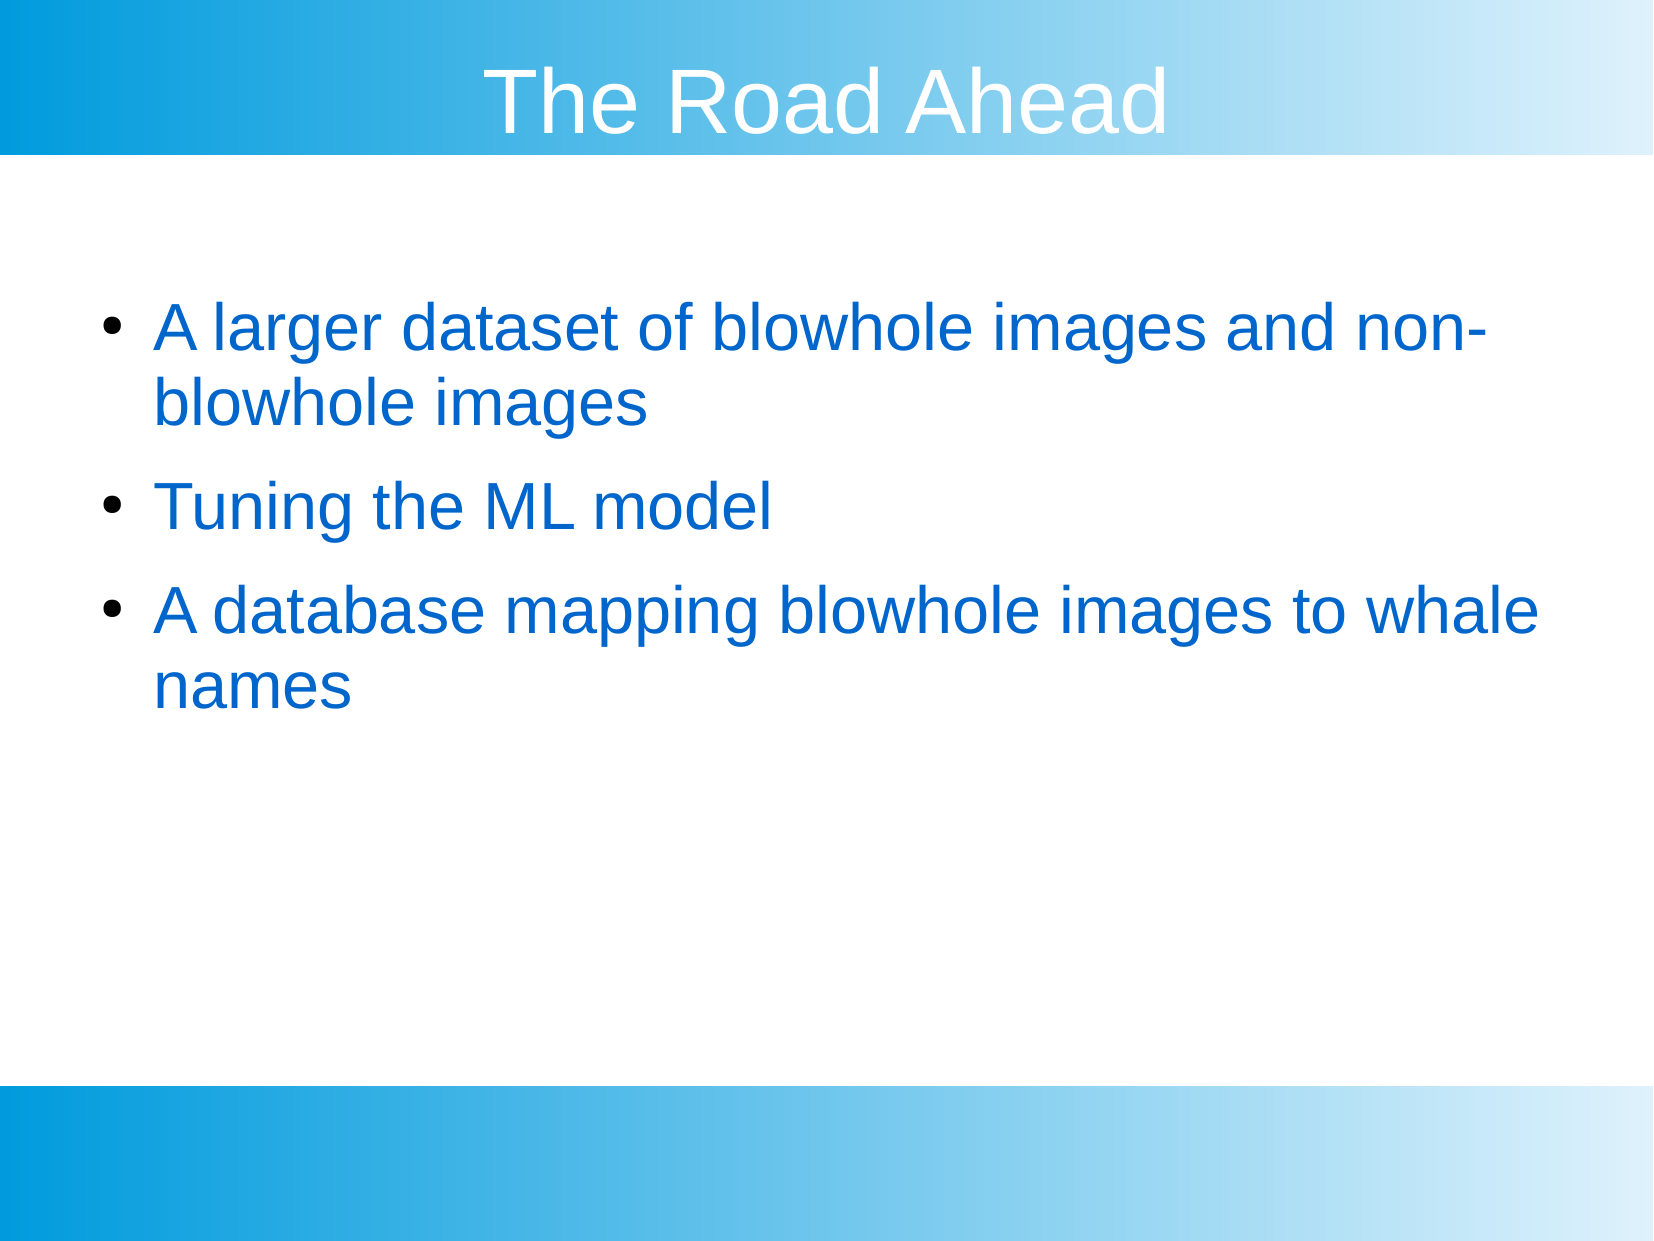

# The Road Ahead
A larger dataset of blowhole images and non-blowhole images
Tuning the ML model
A database mapping blowhole images to whale names